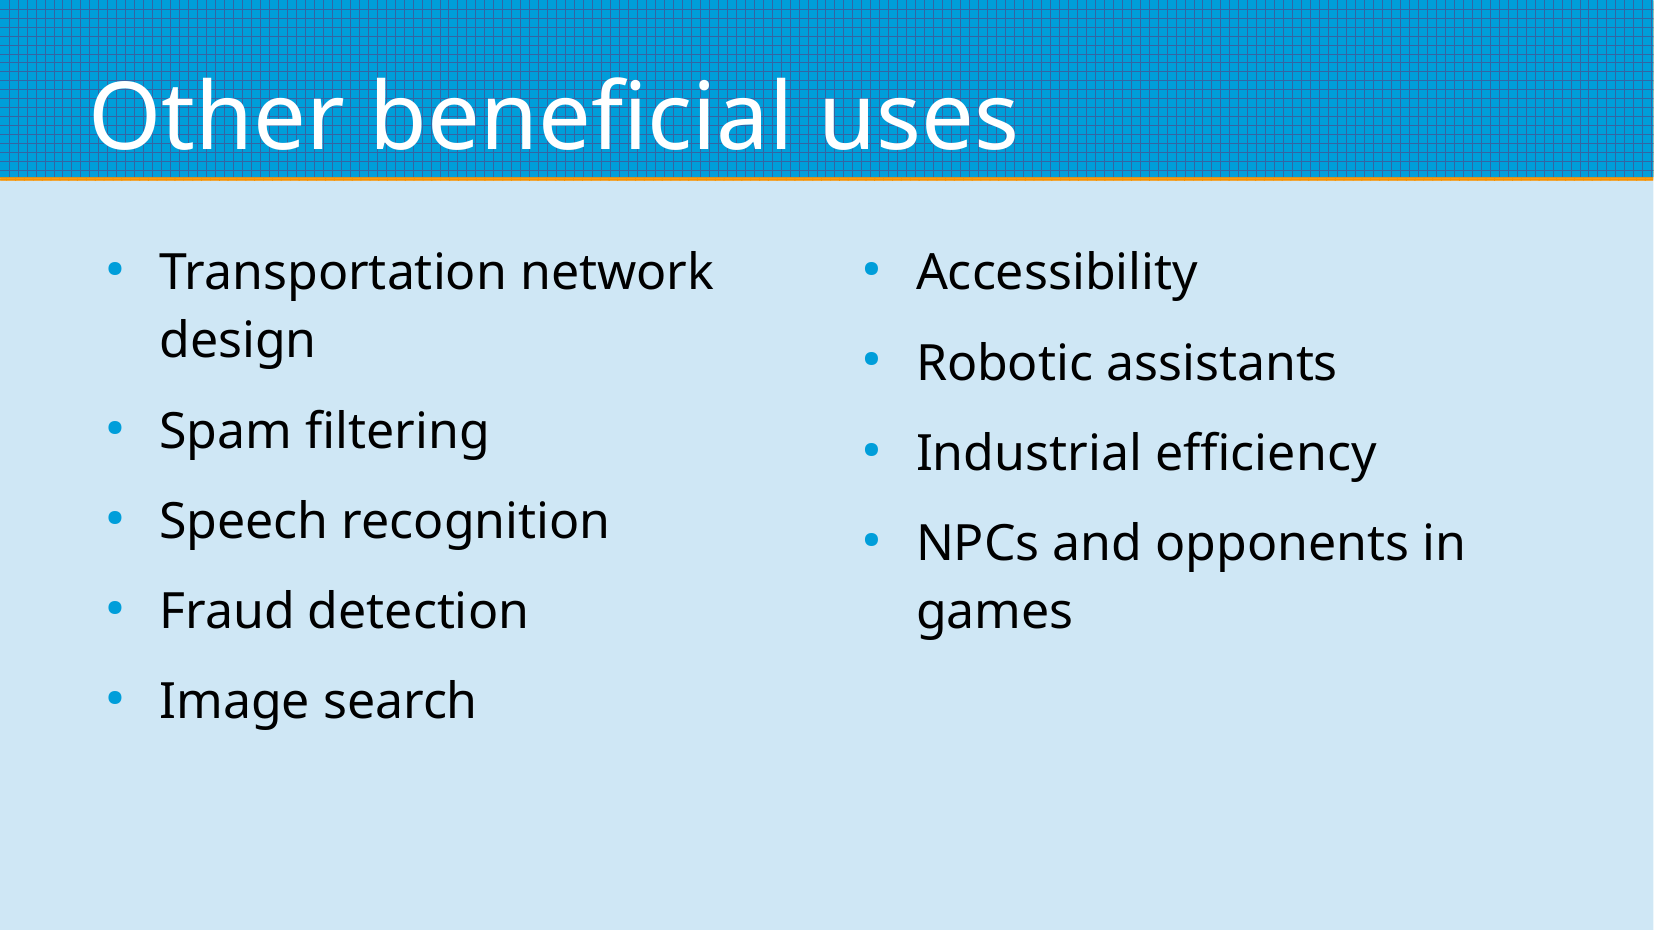

# Other beneficial uses
Transportation network design
Spam filtering
Speech recognition
Fraud detection
Image search
Accessibility
Robotic assistants
Industrial efficiency
NPCs and opponents in games